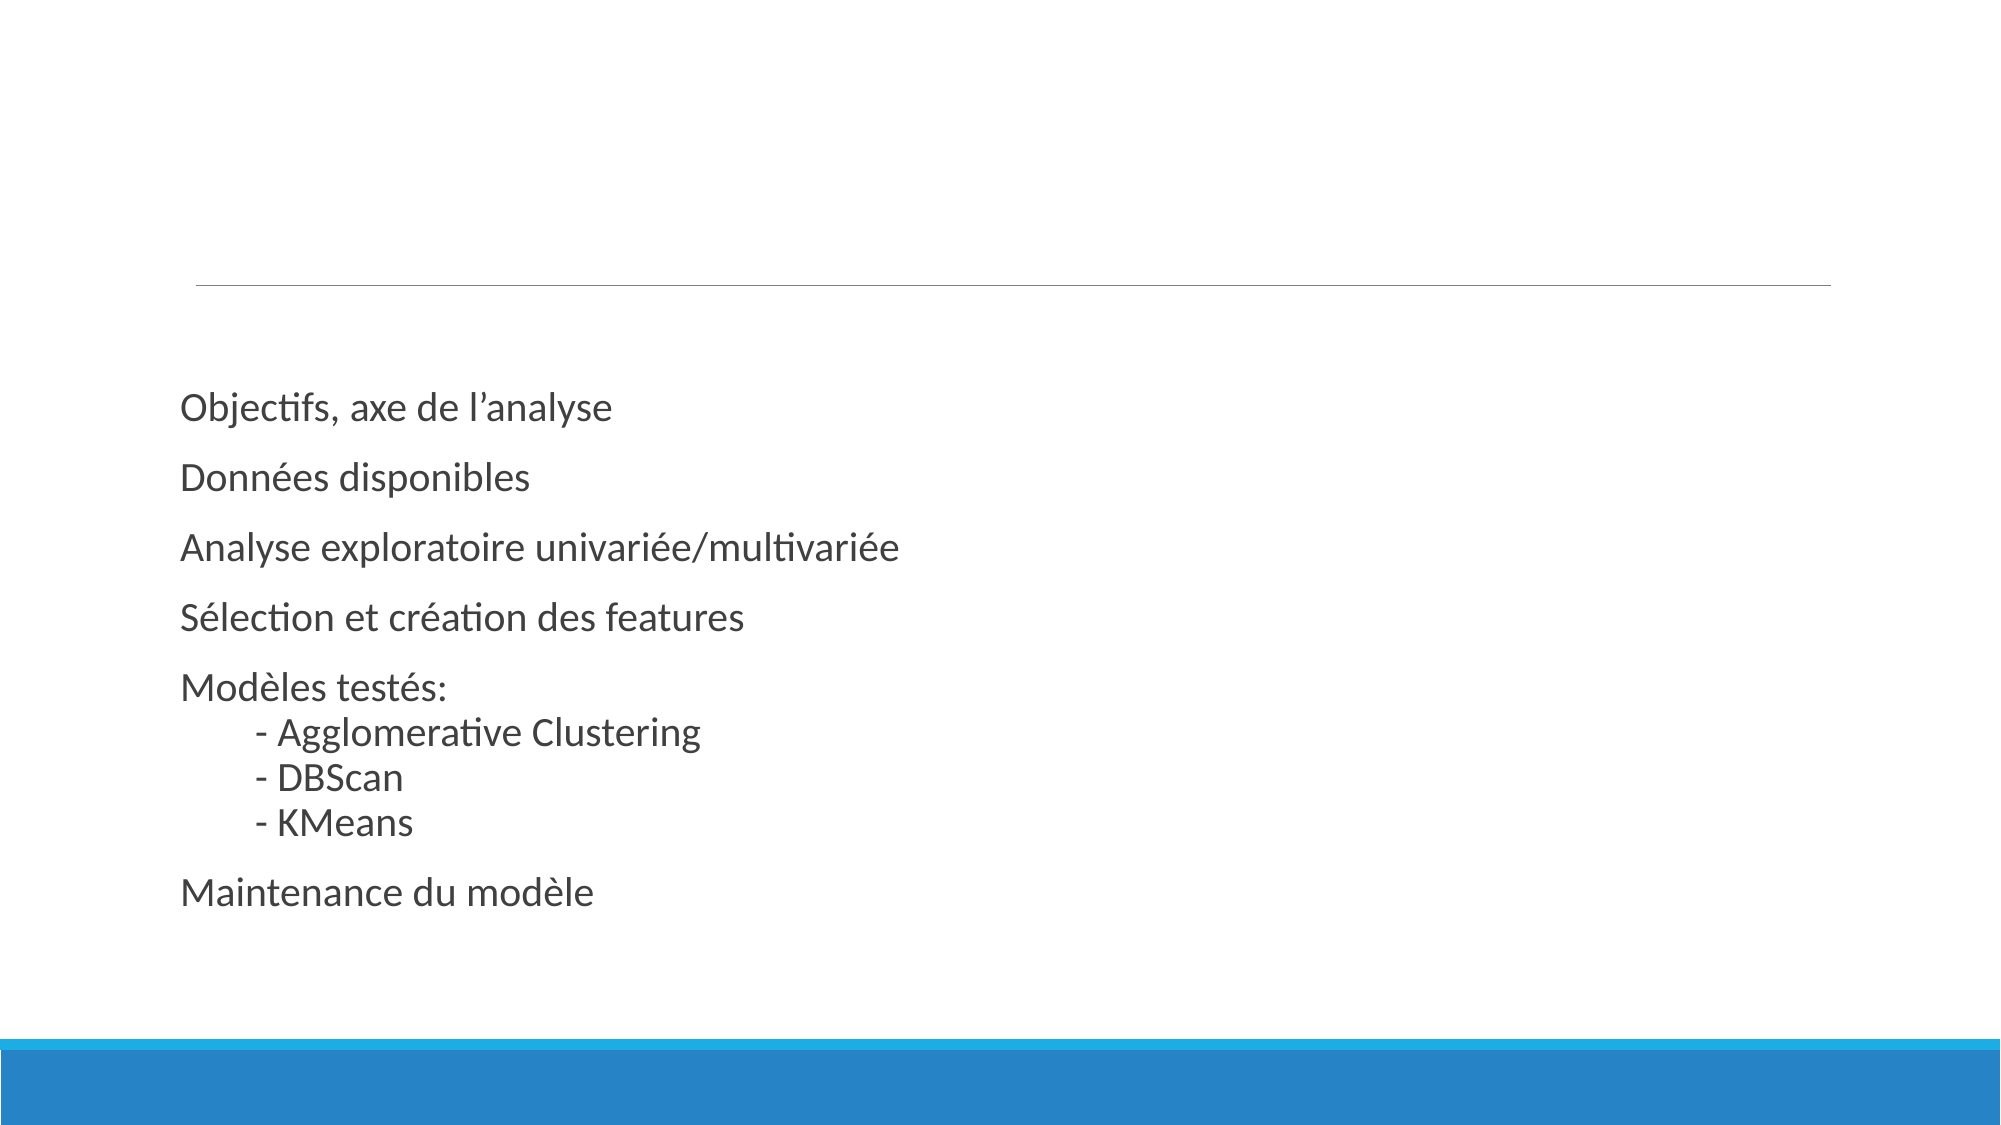

# Objectifs, axe de l’analyse
Données disponibles
Analyse exploratoire univariée/multivariée
Sélection et création des features
Modèles testés:
	- Agglomerative Clustering
	- DBScan
	- KMeans
Maintenance du modèle